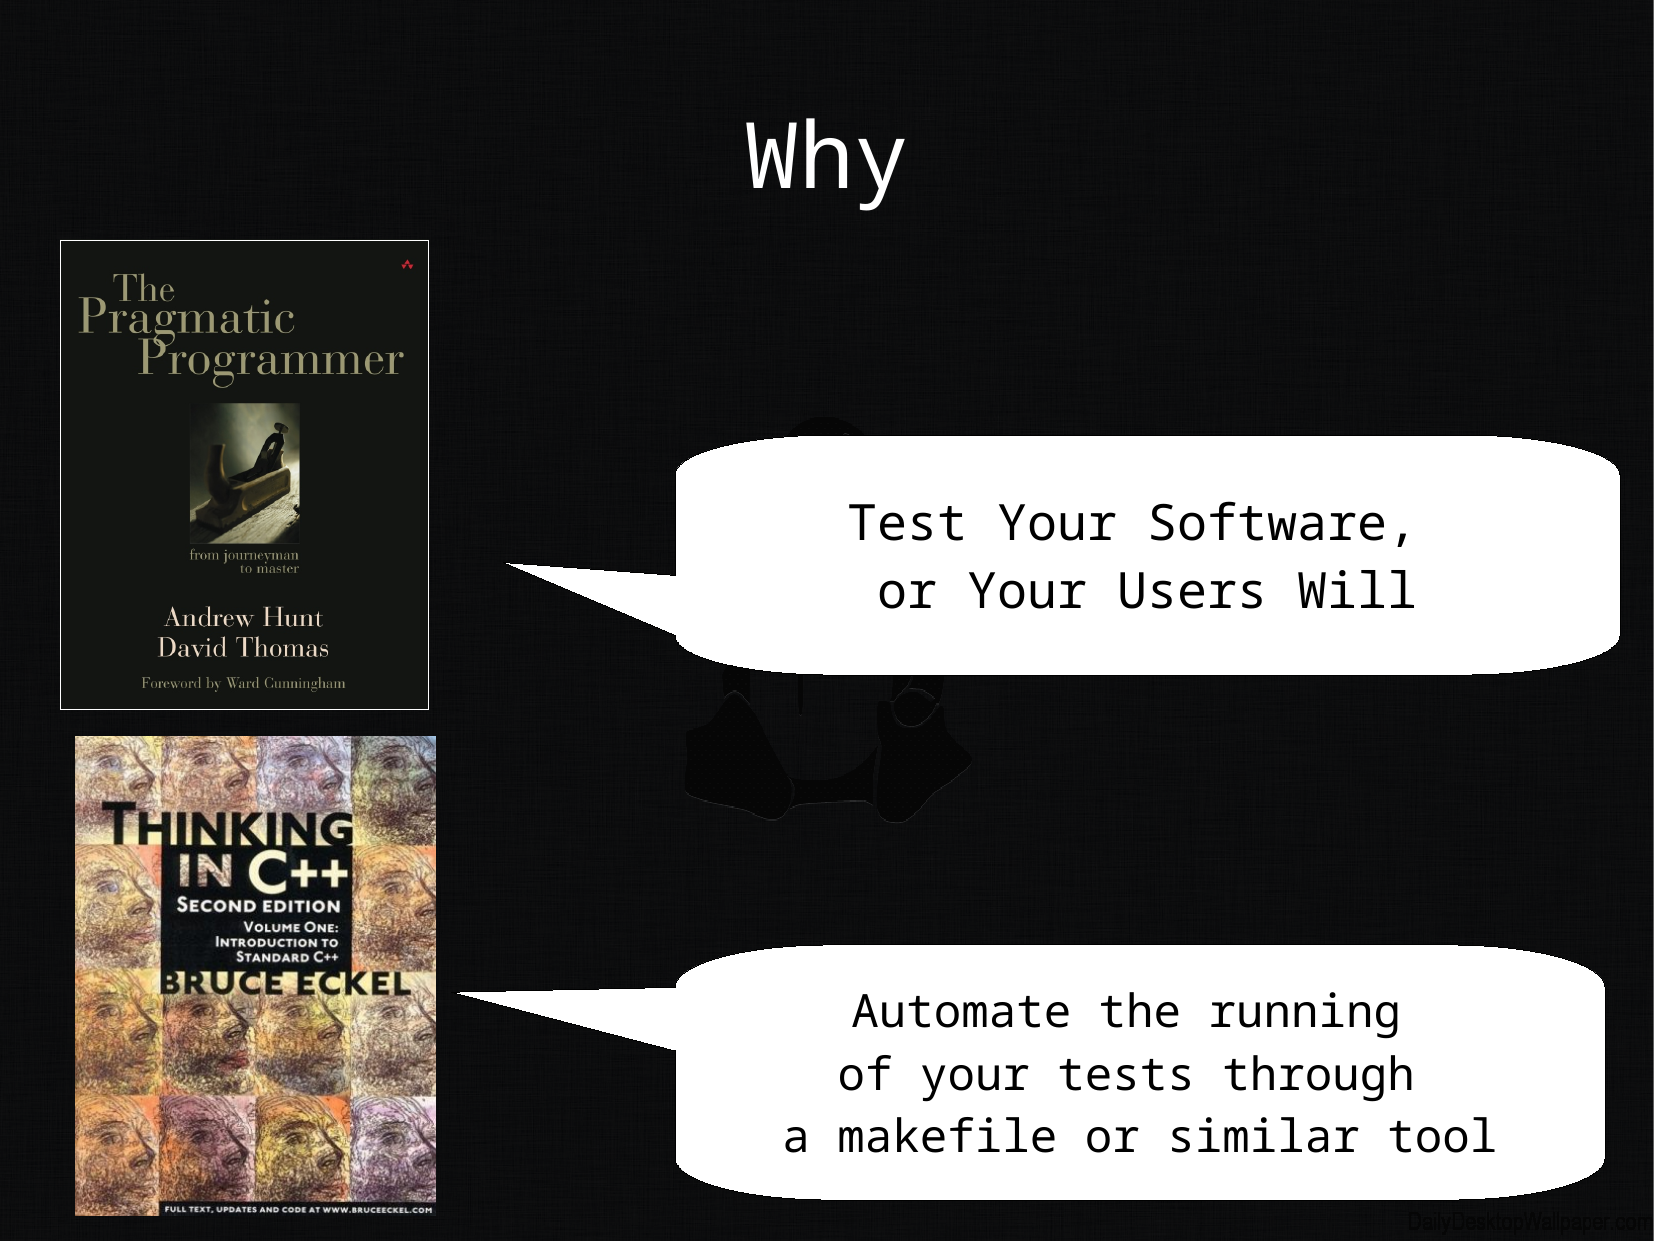

# Why
Test Your Software,
or Your Users Will
Automate the running
of your tests through
a makefile or similar tool